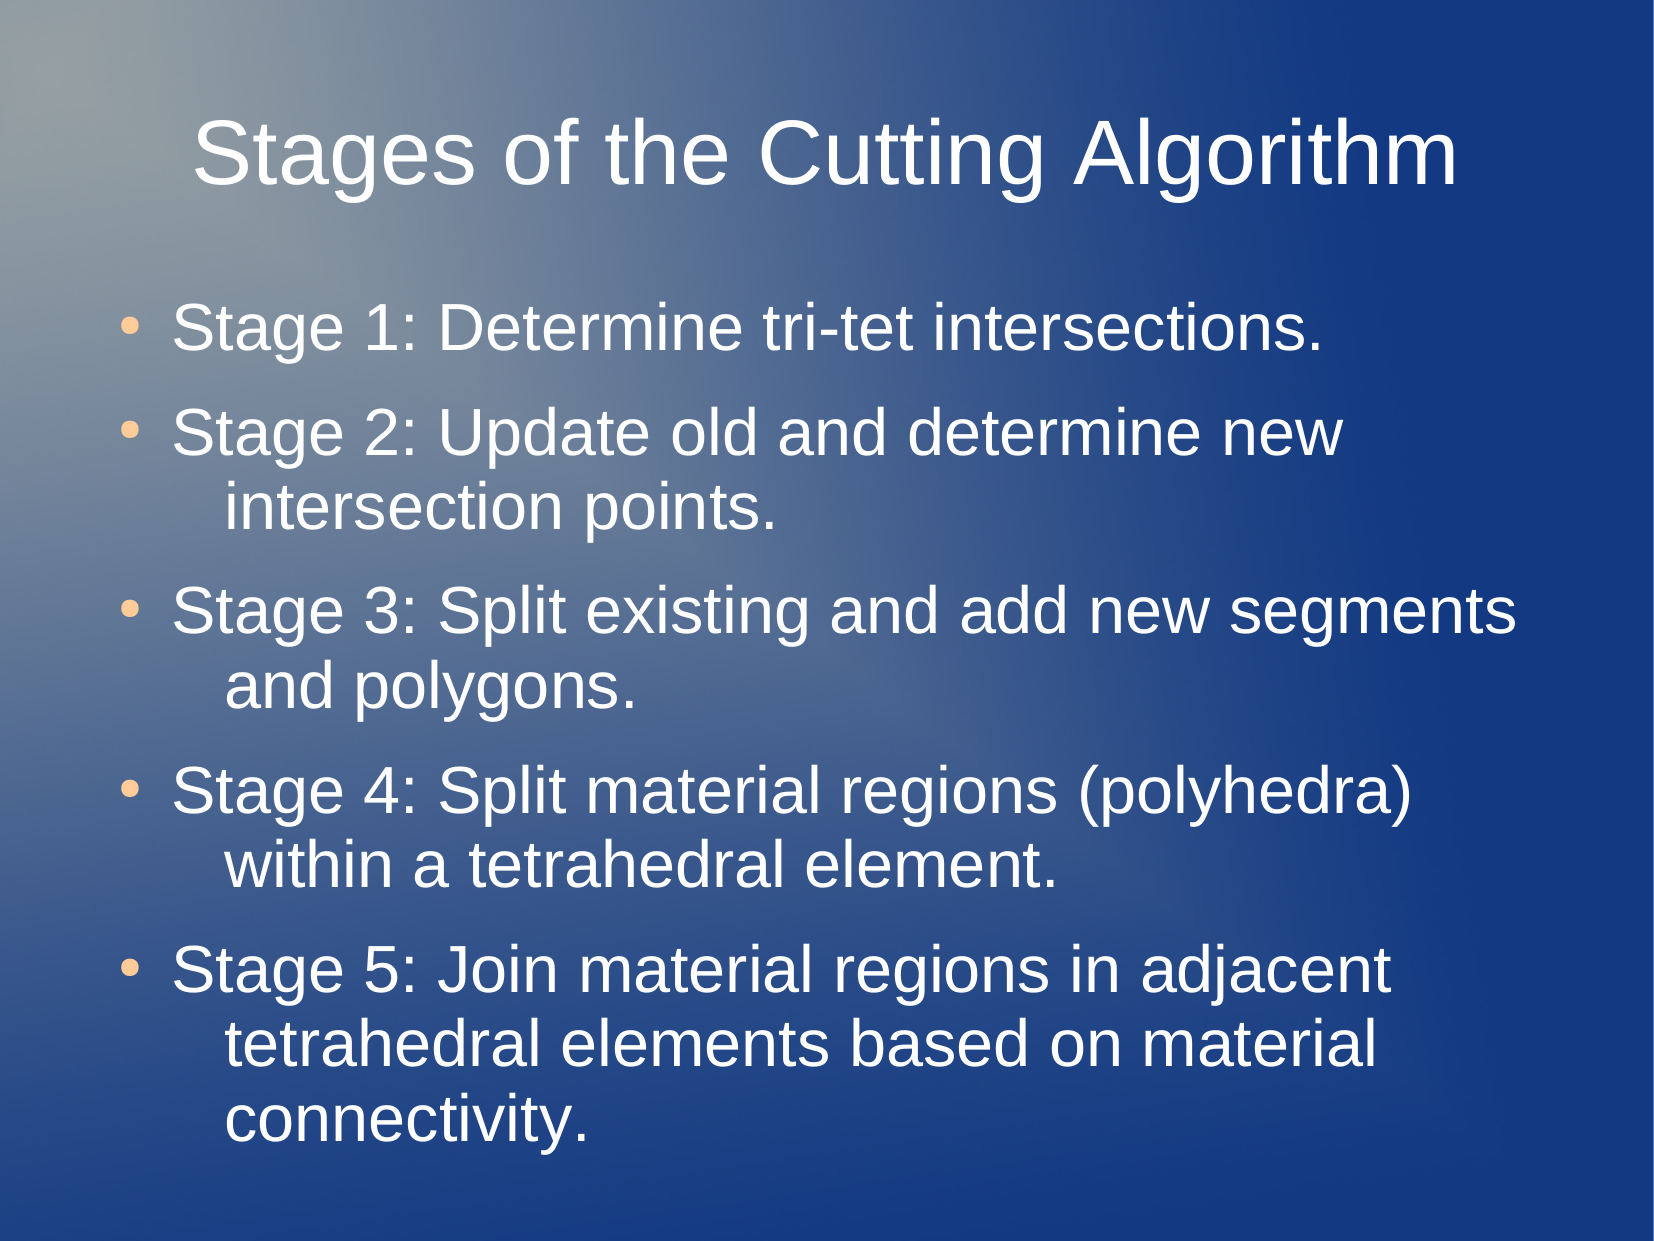

# Stages of the Cutting Algorithm
Stage 1: Determine tri-tet intersections.
Stage 2: Update old and determine new intersection points.
Stage 3: Split existing and add new segments and polygons.
Stage 4: Split material regions (polyhedra) within a tetrahedral element.
Stage 5: Join material regions in adjacent tetrahedral elements based on material connectivity.